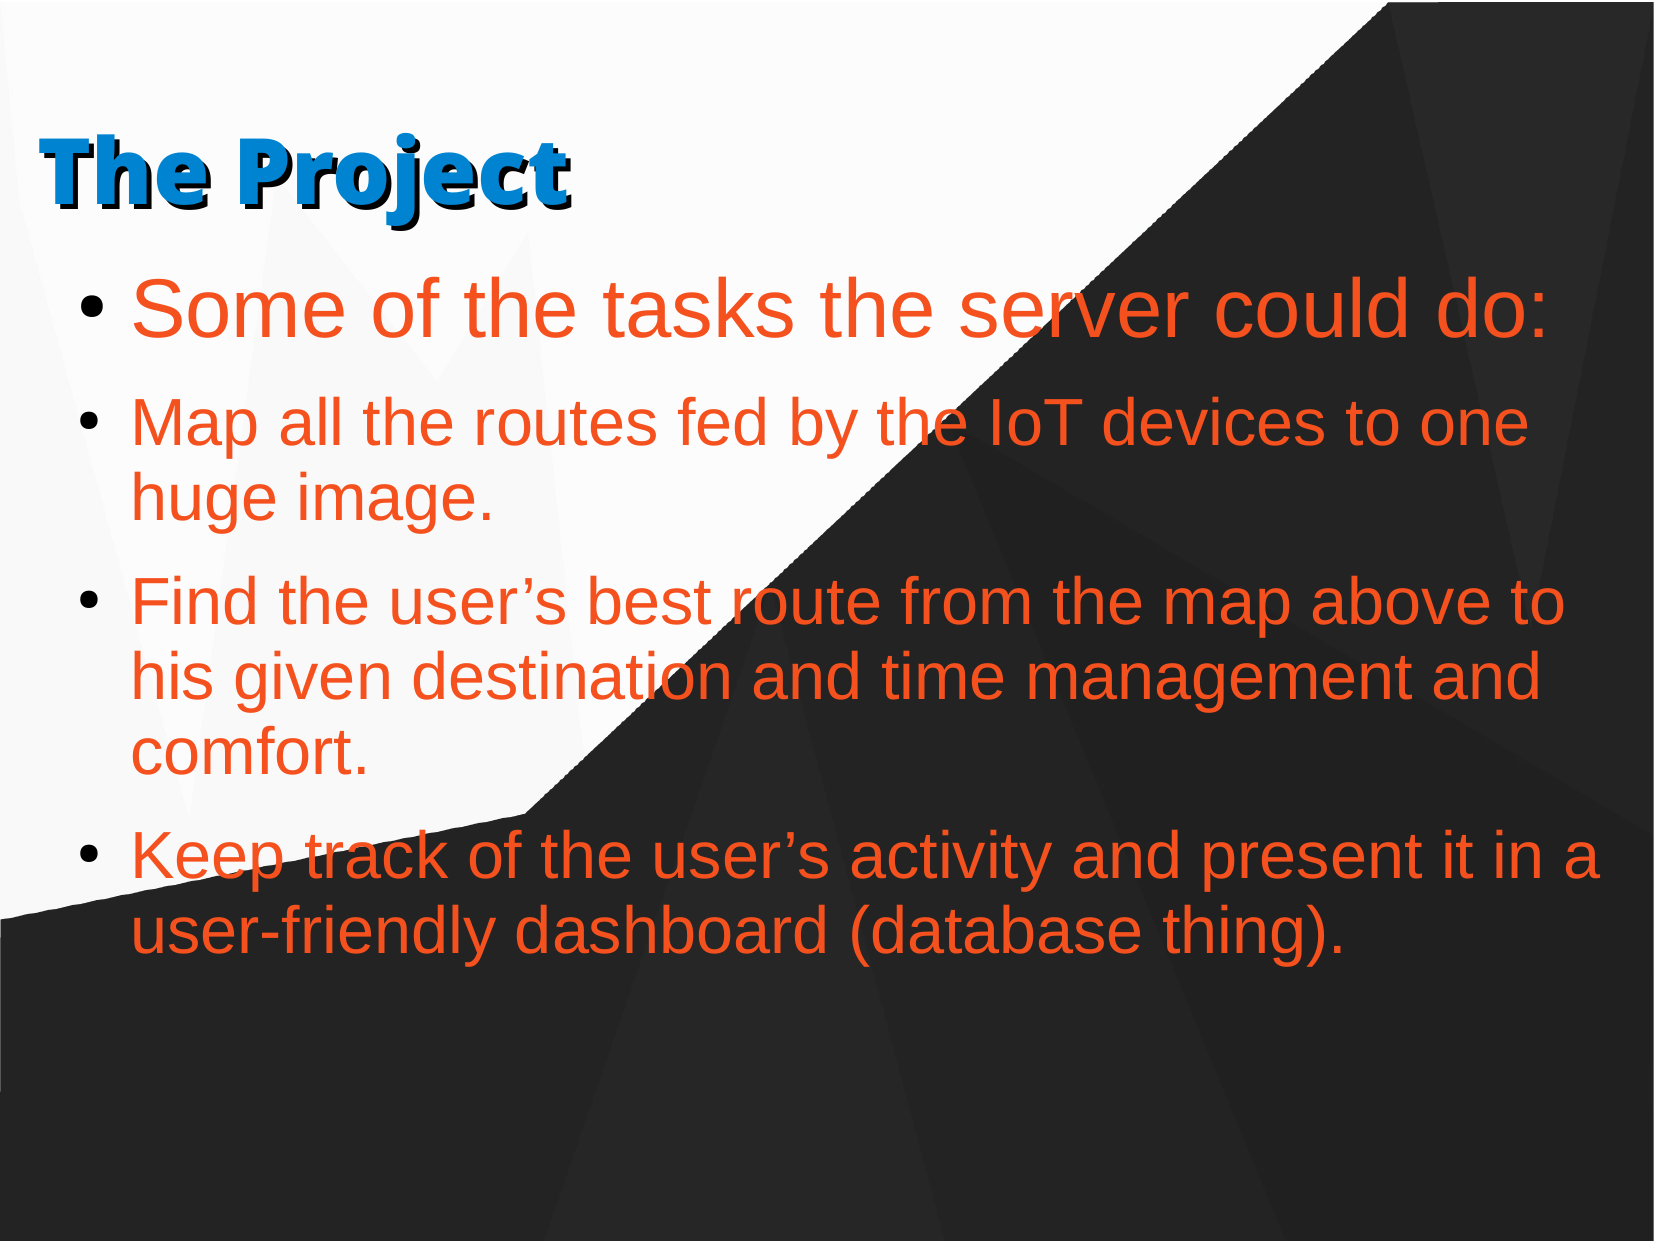

# The Project
Some of the tasks the server could do:
Map all the routes fed by the IoT devices to one huge image.
Find the user’s best route from the map above to his given destination and time management and comfort.
Keep track of the user’s activity and present it in a user-friendly dashboard (database thing).